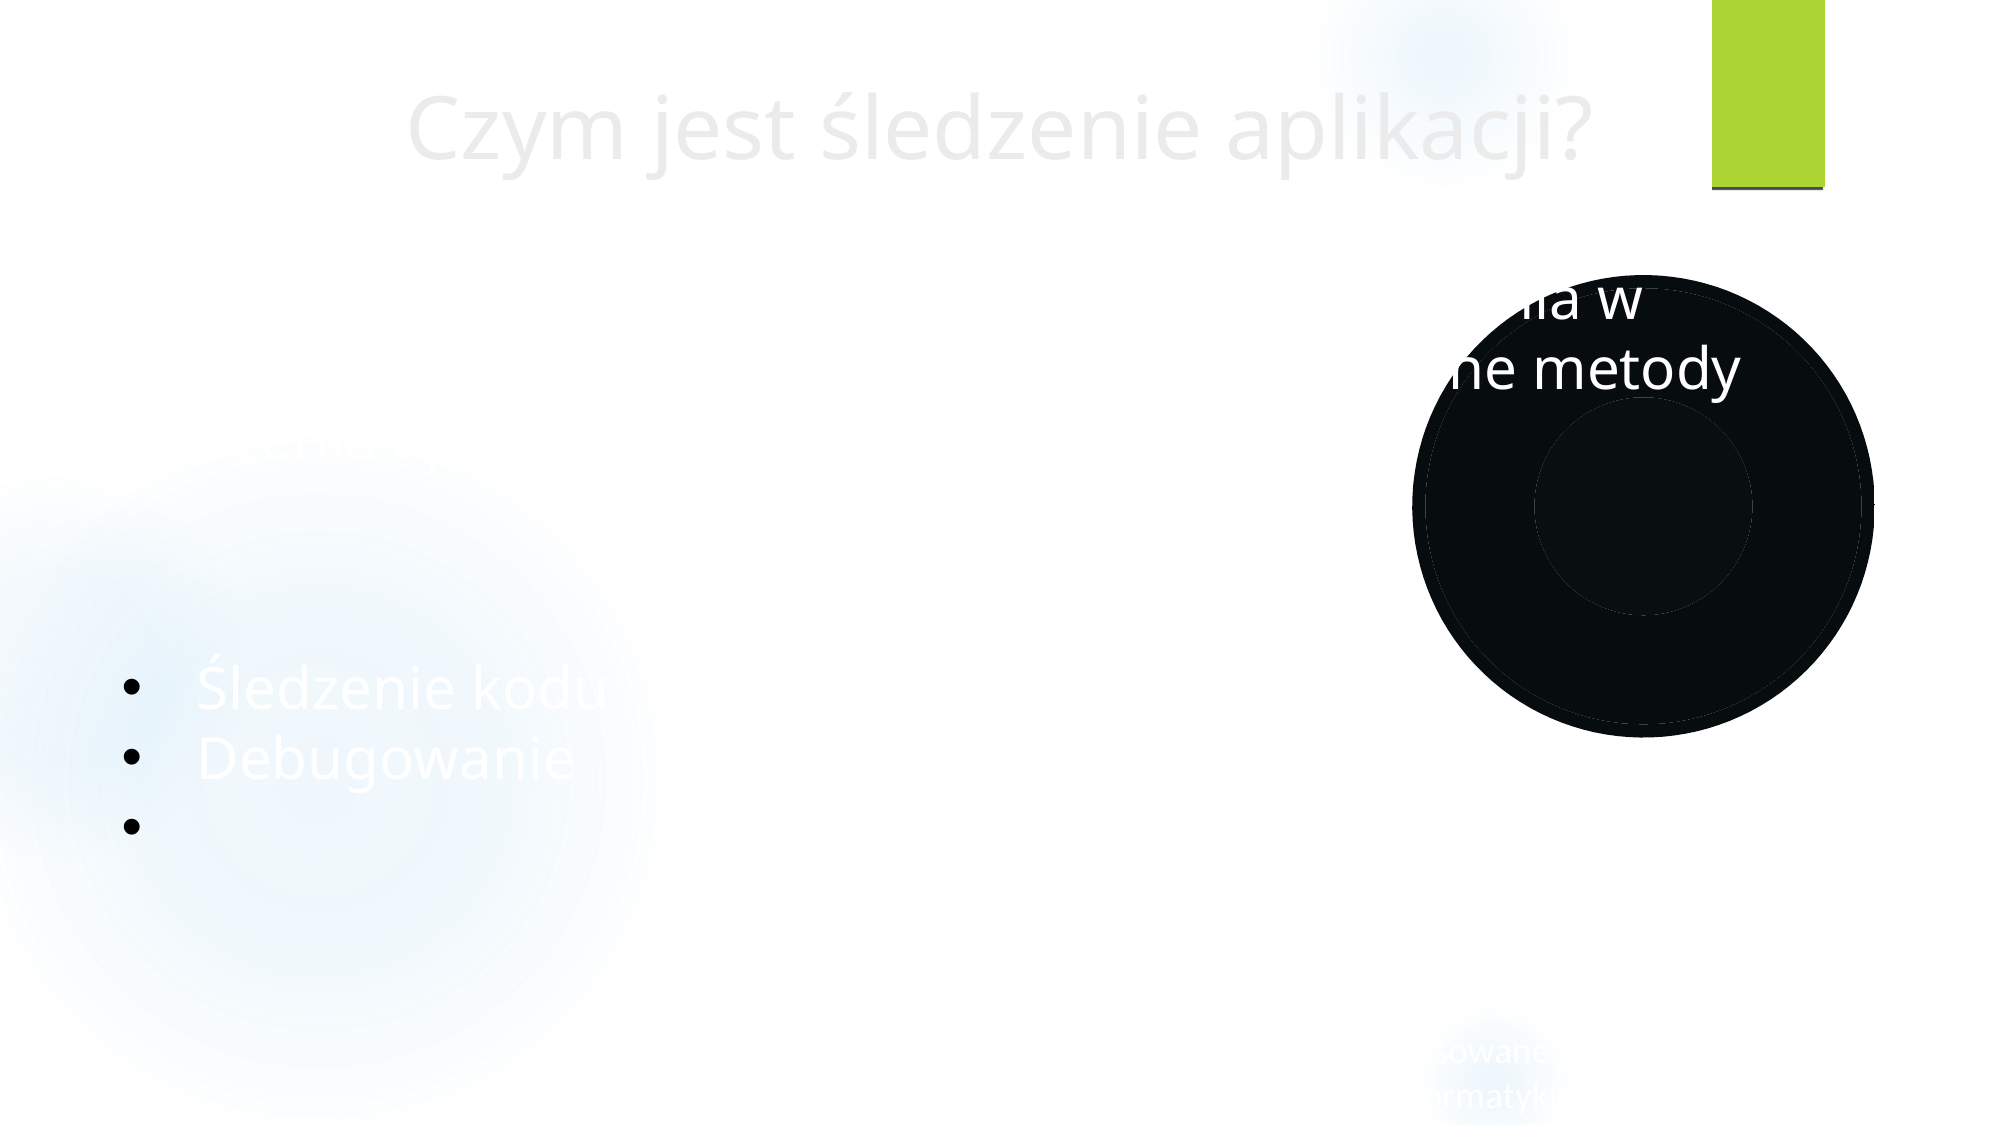

# Czym jest śledzenie aplikacji?
Śledzenie aplikacji to monitorowanie jej wykonywania w trakcie jej działania. Możemy wyróżnić dwie główne metody śledzenia aplikacji:
Śledzenie kodu
Debugowanie
Adrian Kunikowski
Zaawansowane Techniki Programowania
Wydział Matematyki i Informatyki Uniwersytetu Łódzkiego